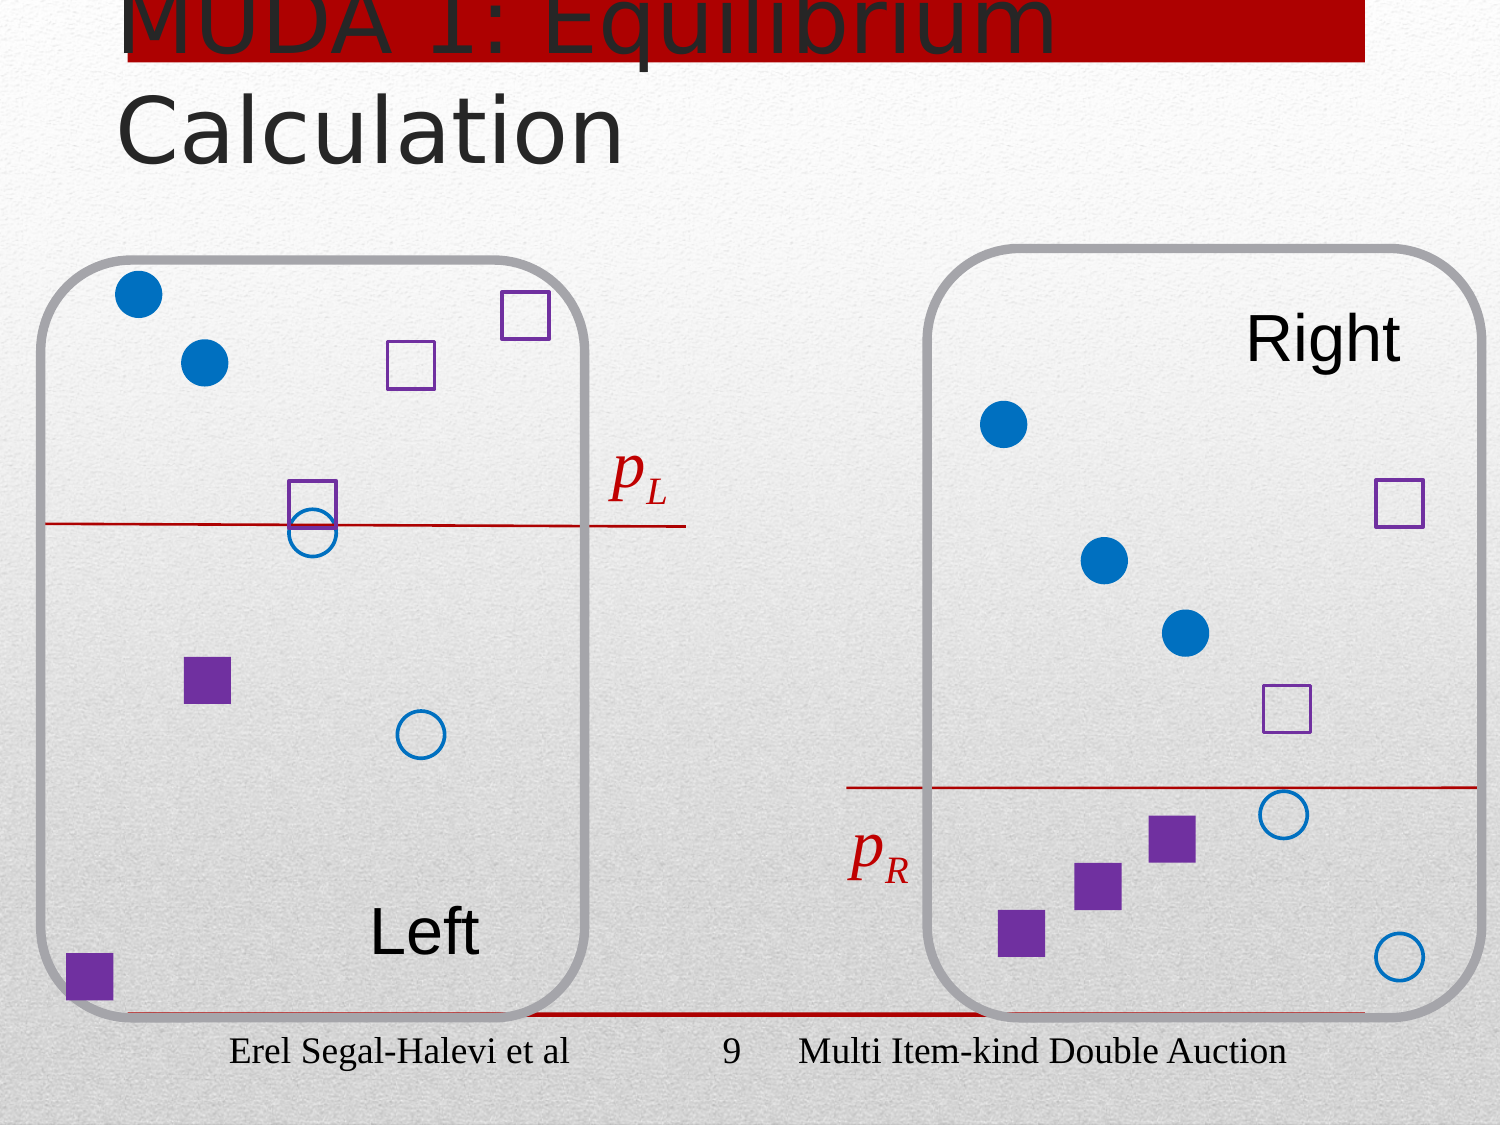

# MUDA 1: Equilibrium Calculation
Right
pL
pR
Left